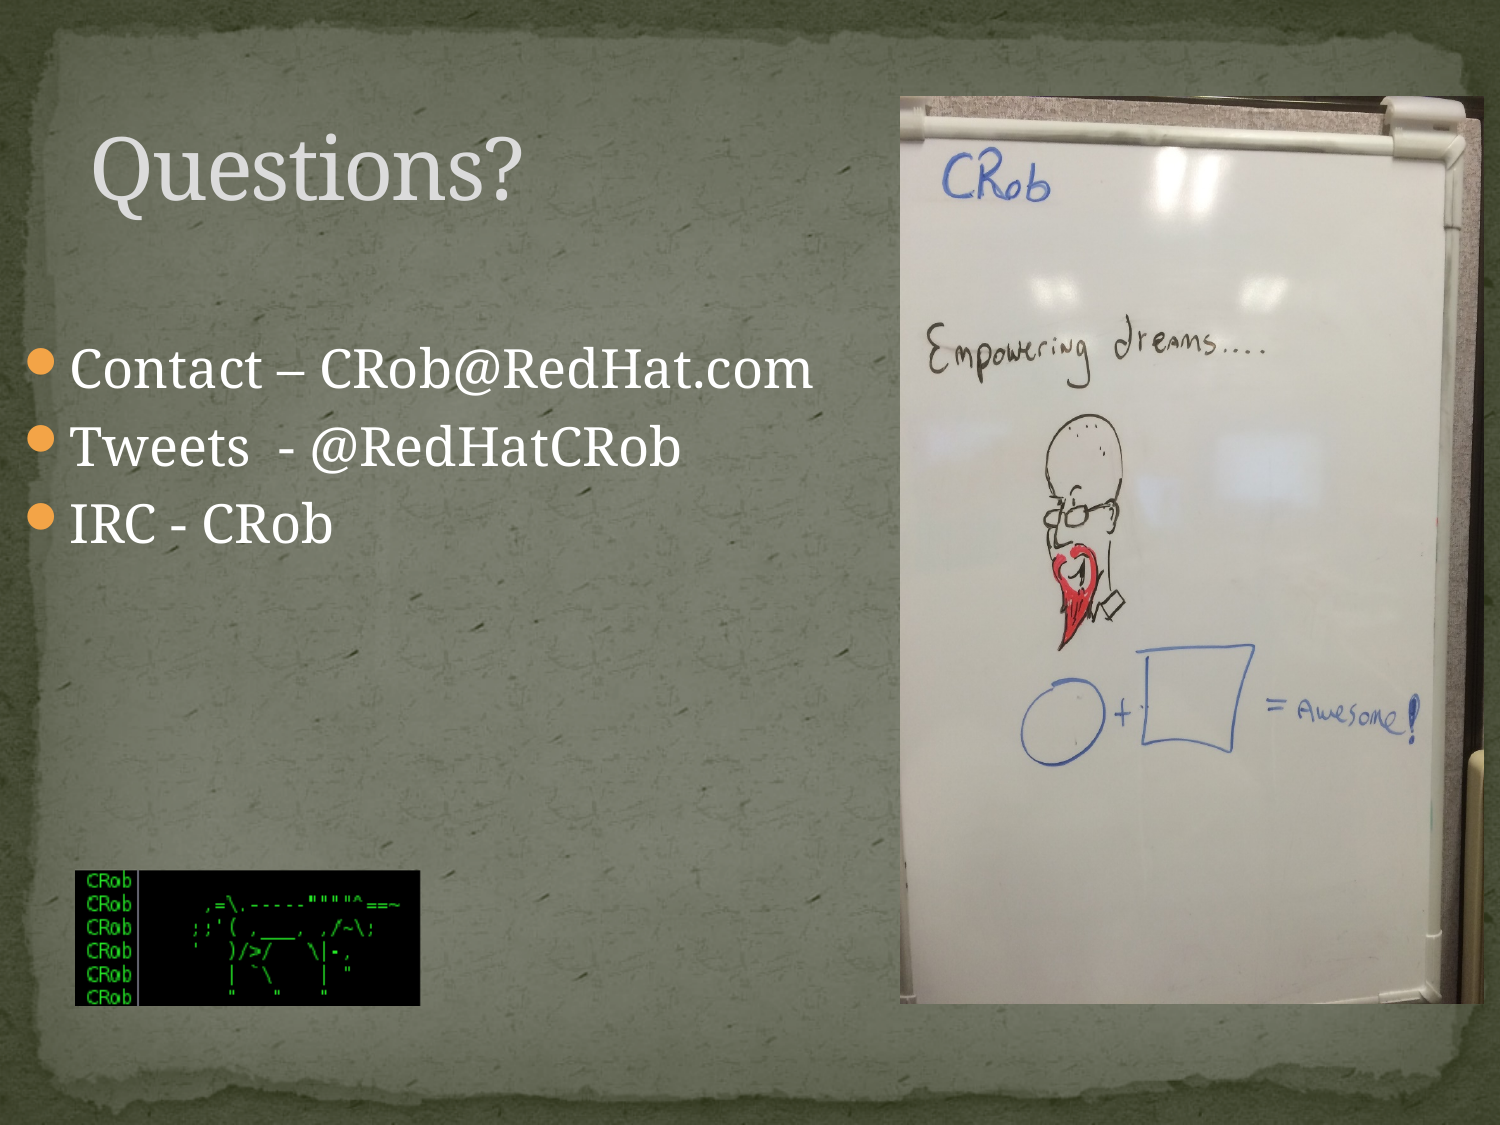

# Questions?
Contact – CRob@RedHat.com
Tweets - @RedHatCRob
IRC - CRob